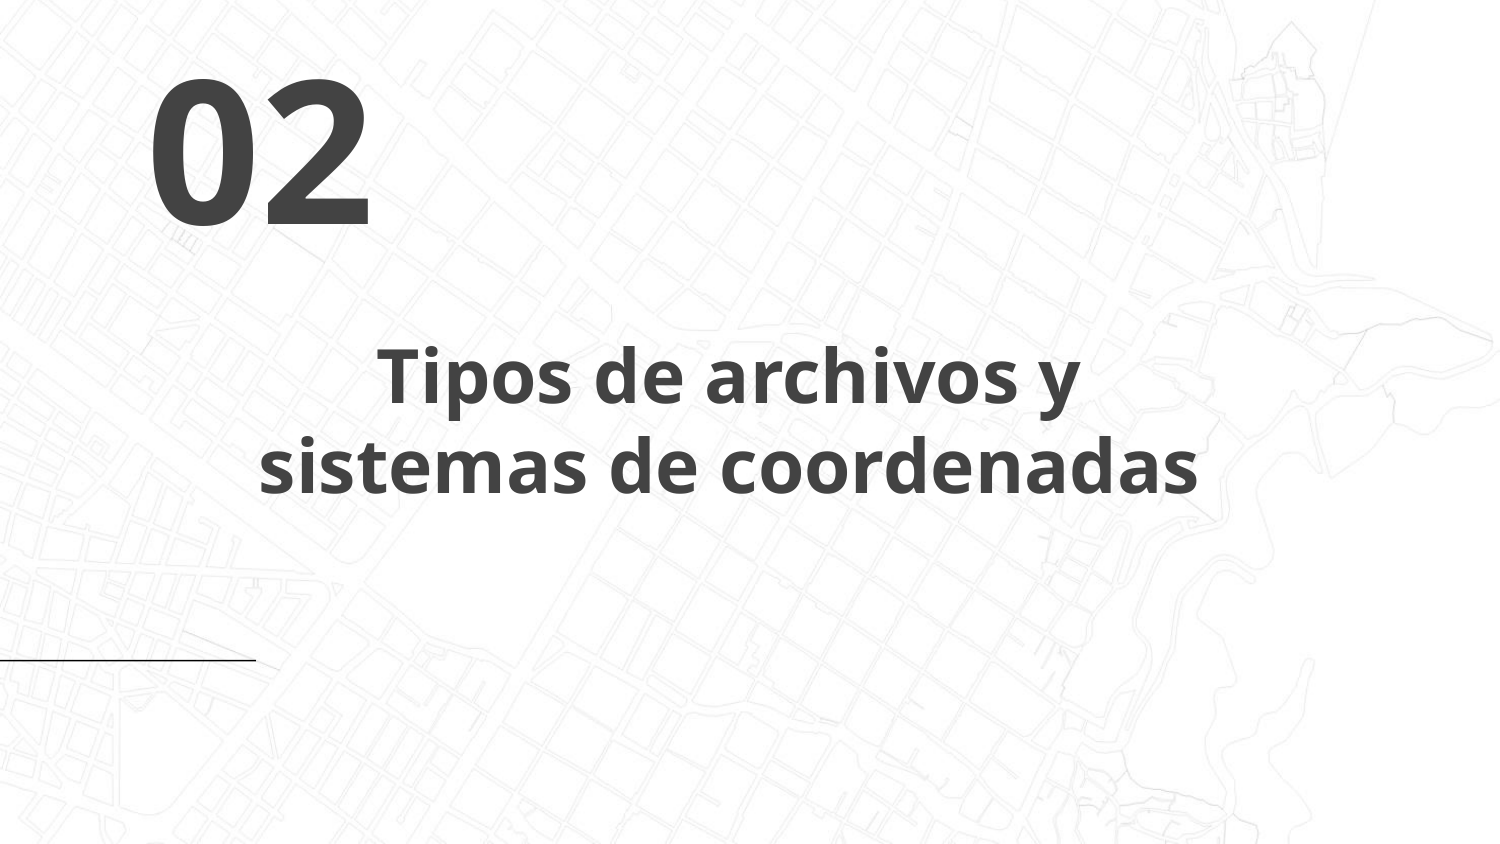

02
Tipos de archivos y sistemas de coordenadas